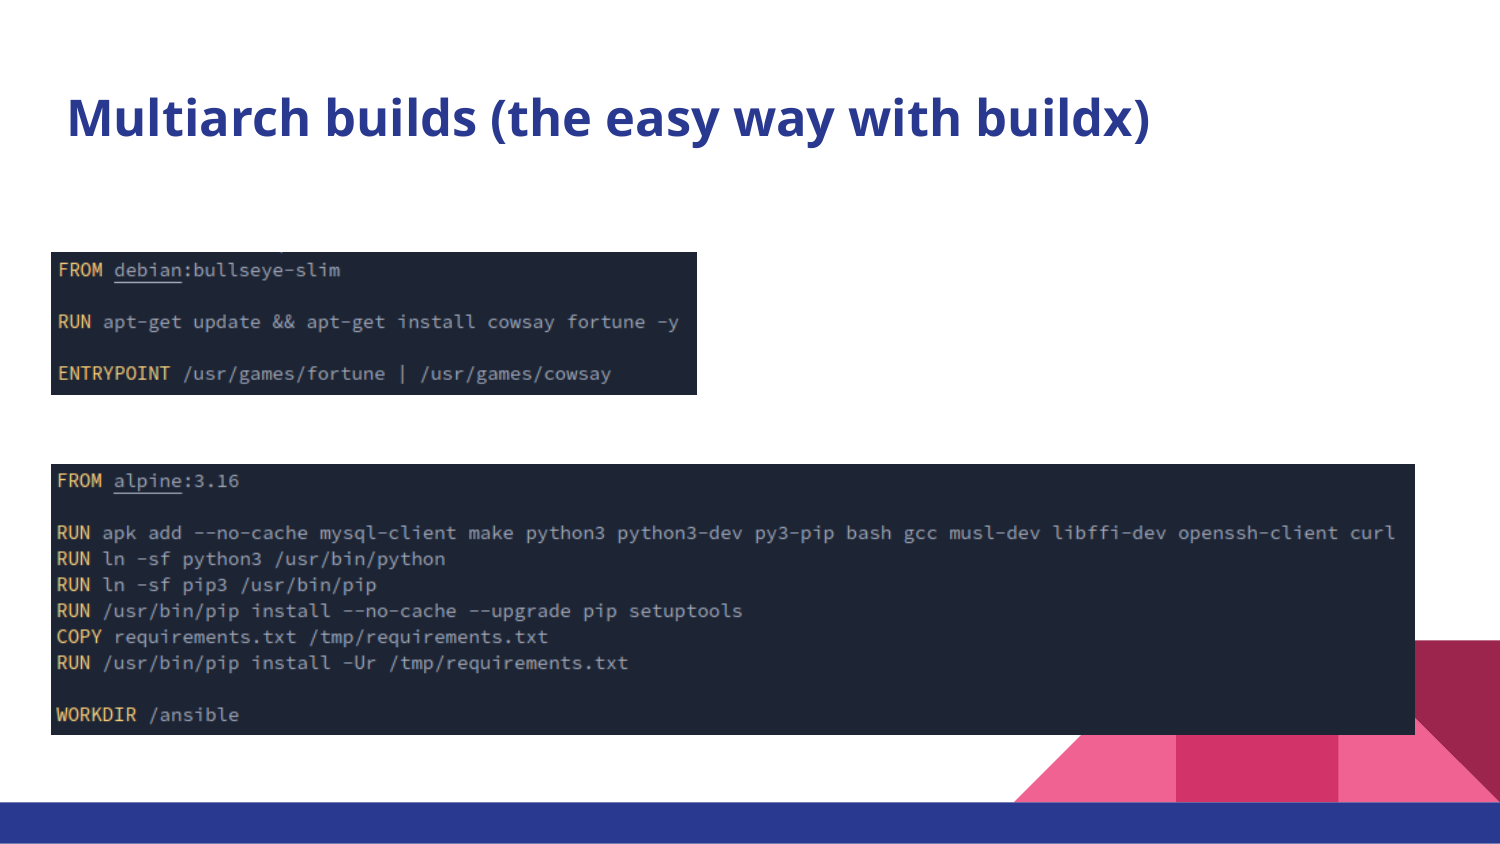

# Multiarch builds (the easy way with buildx)